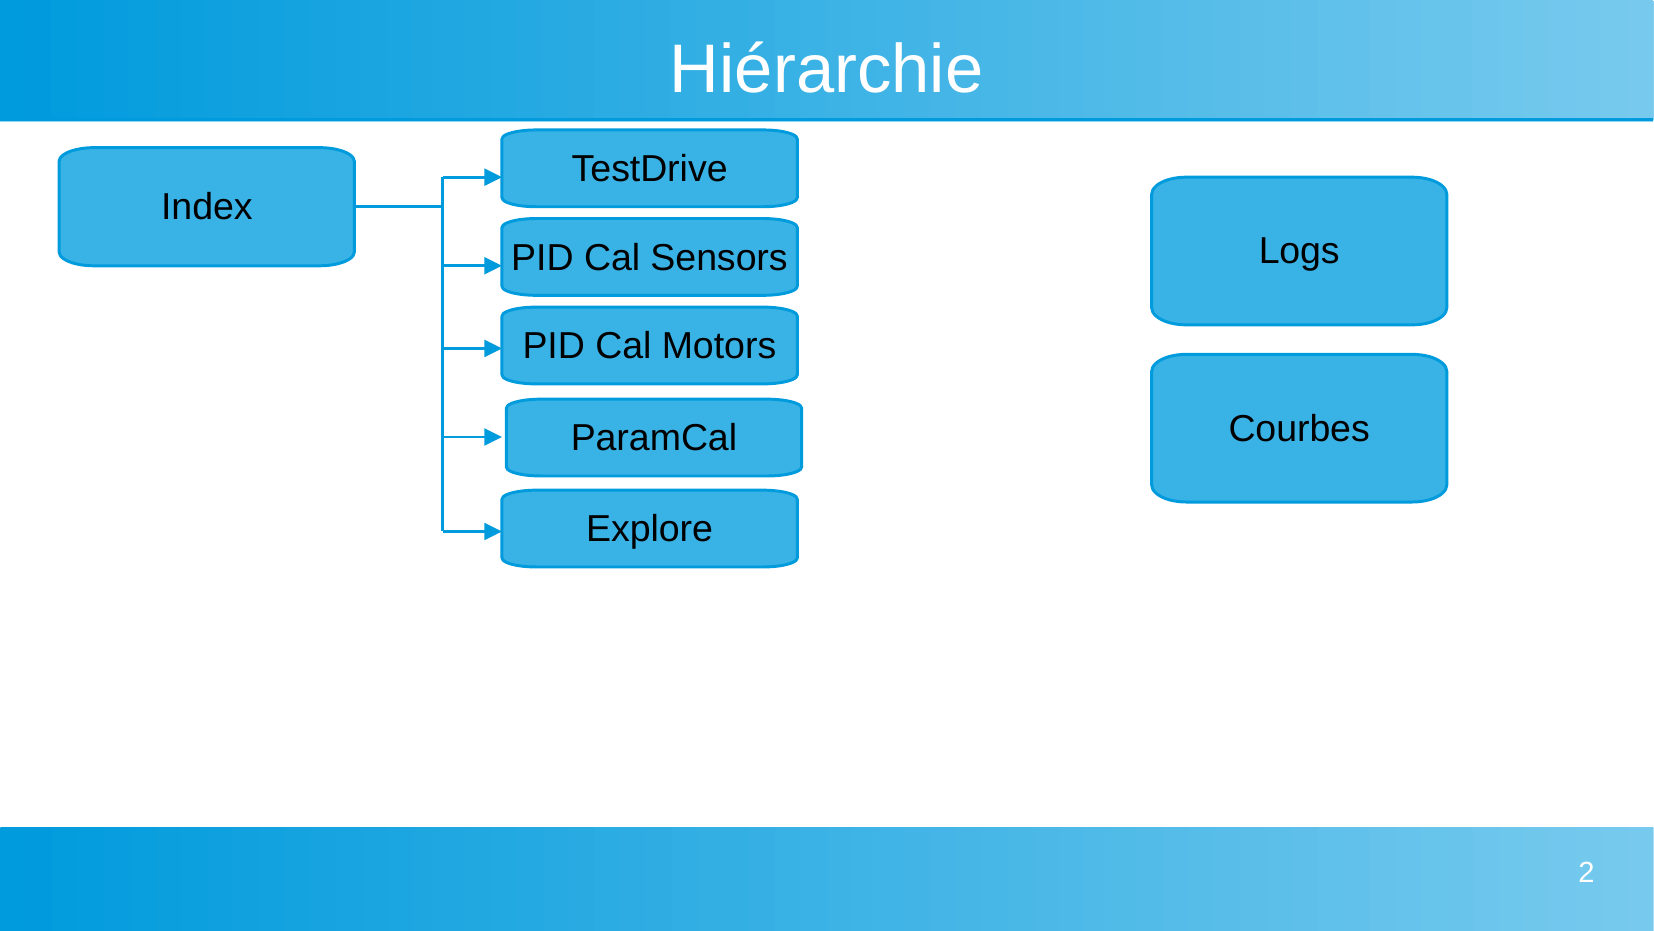

# Hiérarchie
TestDrive
Index
Logs
PID Cal Sensors
PID Cal Motors
Courbes
ParamCal
Explore
2